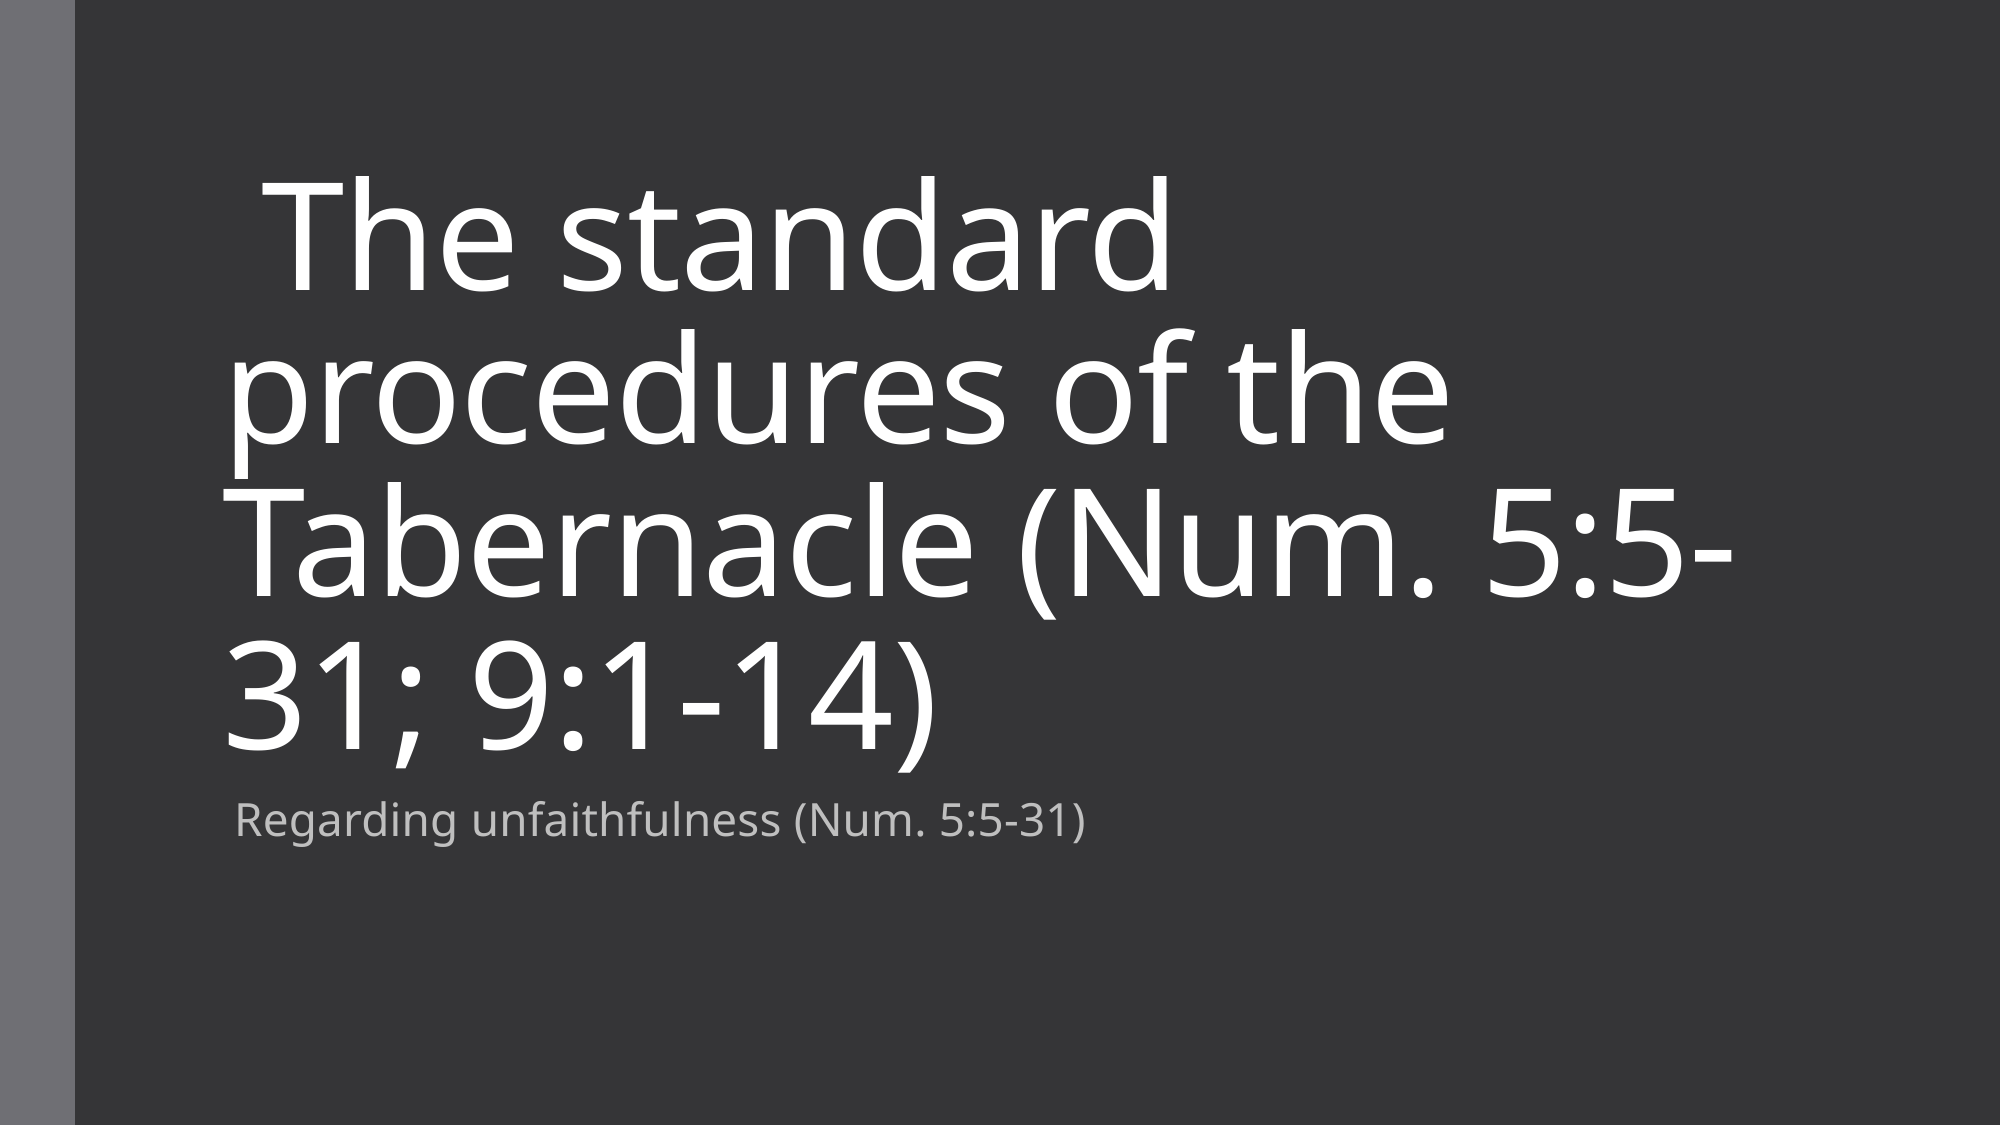

# The standard procedures of the Tabernacle (Num. 5:5-31; 9:1-14)
 Regarding unfaithfulness (Num. 5:5-31)